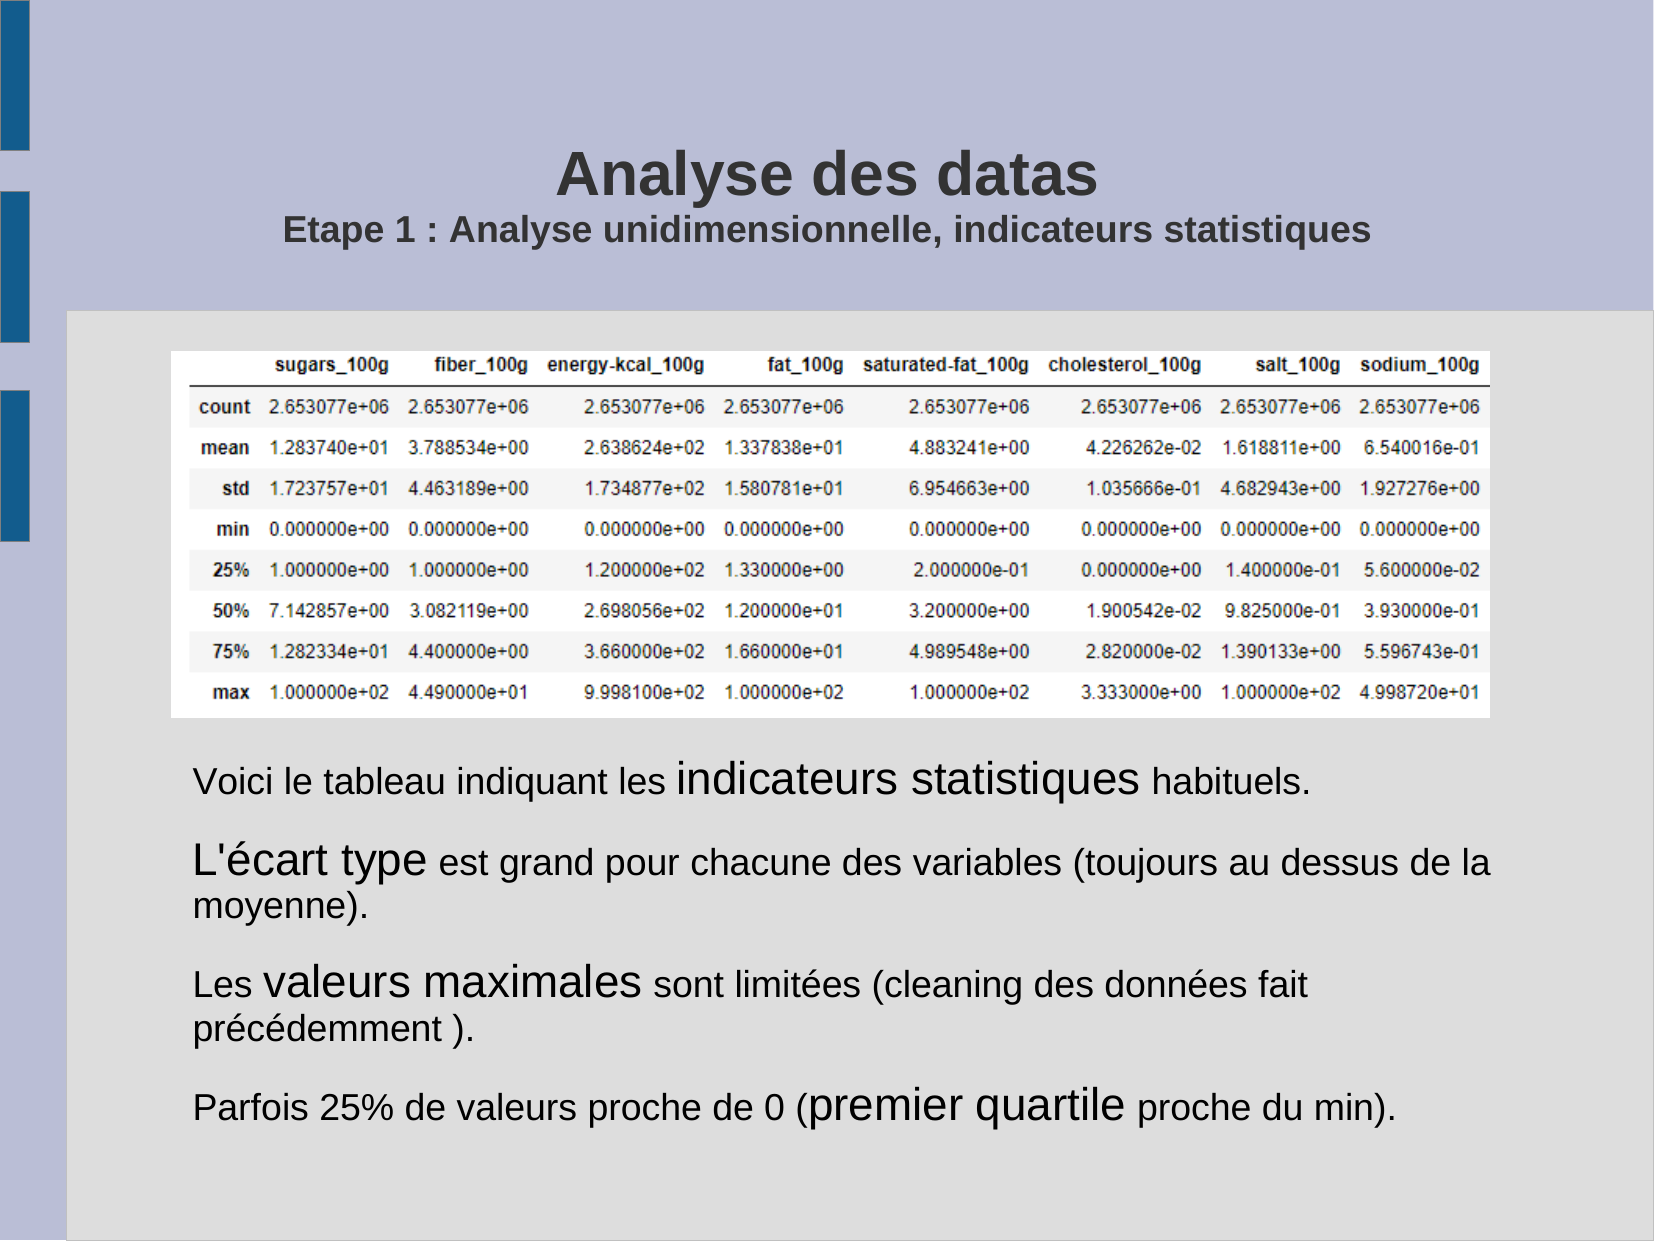

# Analyse des datas Etape 1 : Analyse unidimensionnelle, indicateurs statistiques
Voici le tableau indiquant les indicateurs statistiques habituels.
L'écart type est grand pour chacune des variables (toujours au dessus de la moyenne).
Les valeurs maximales sont limitées (cleaning des données fait précédemment ).
Parfois 25% de valeurs proche de 0 (premier quartile proche du min).